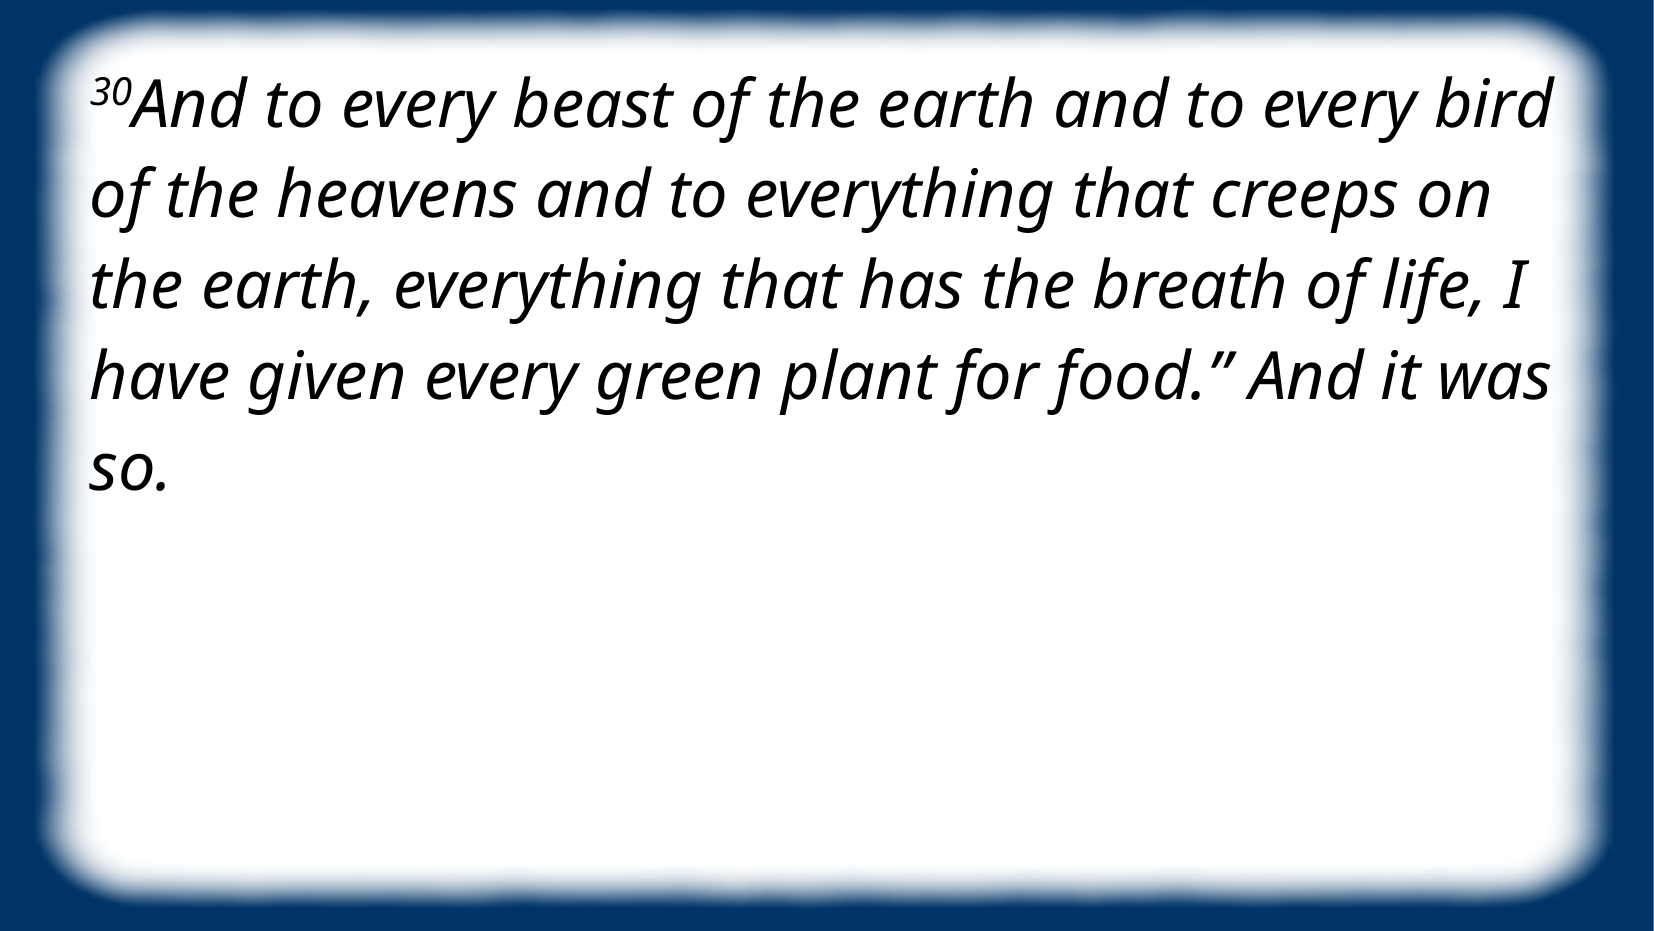

30And to every beast of the earth and to every bird of the heavens and to everything that creeps on the earth, everything that has the breath of life, I have given every green plant for food.” And it was so.